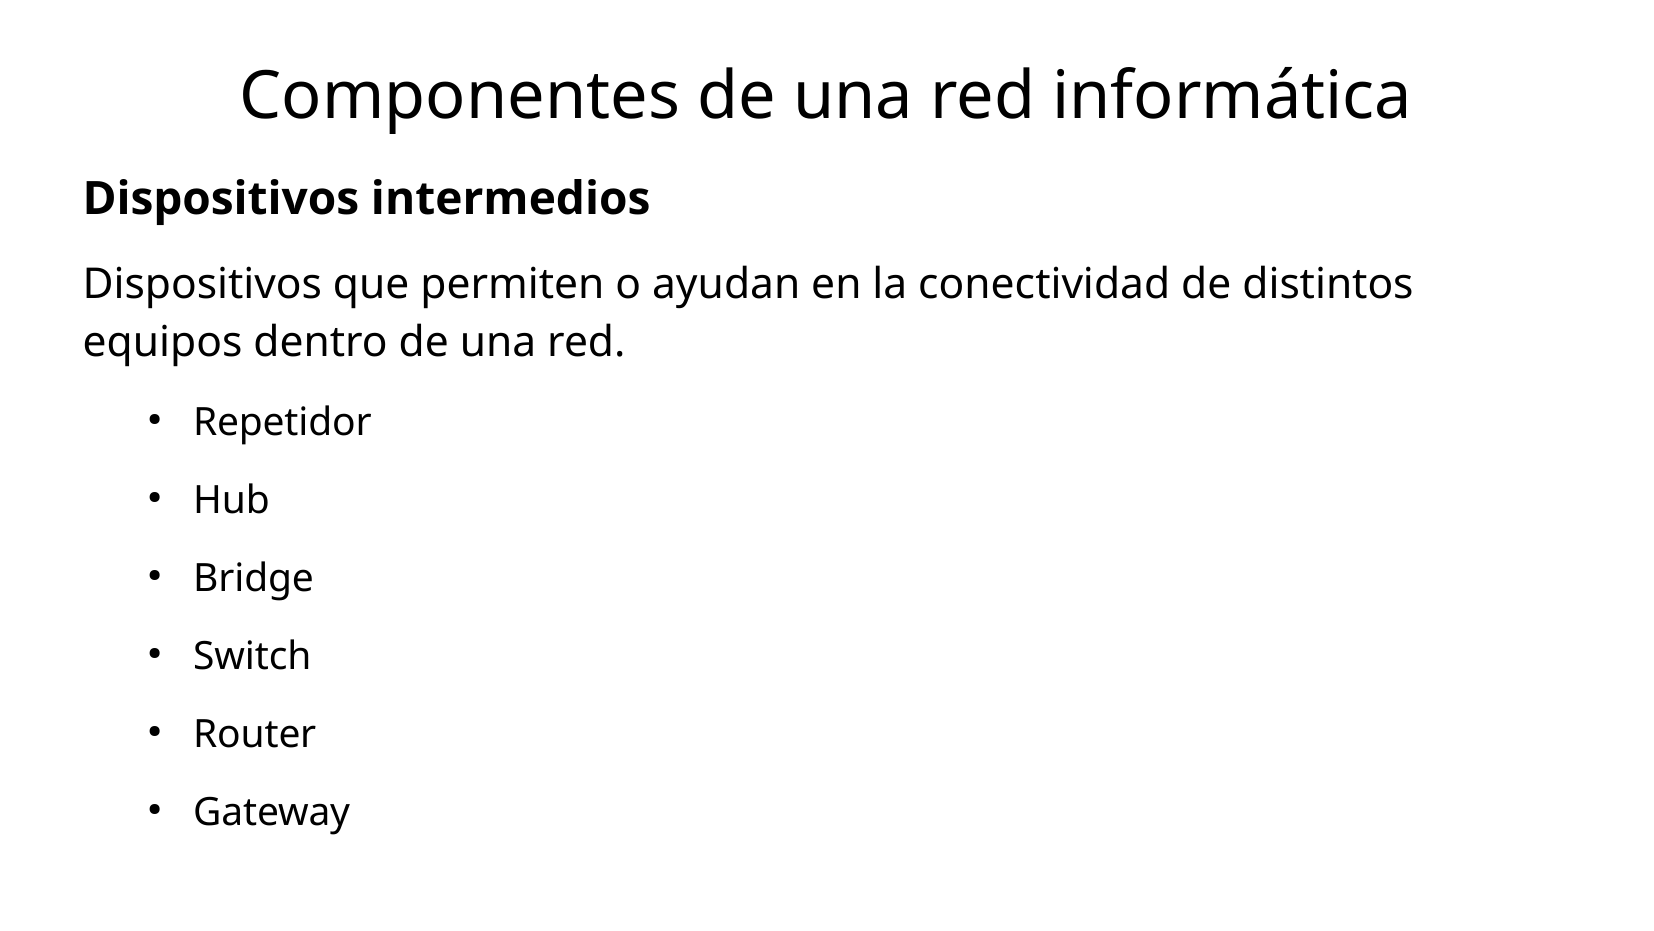

# Componentes de una red informática
Dispositivos intermedios
Dispositivos que permiten o ayudan en la conectividad de distintos equipos dentro de una red.
Repetidor
Hub
Bridge
Switch
Router
Gateway